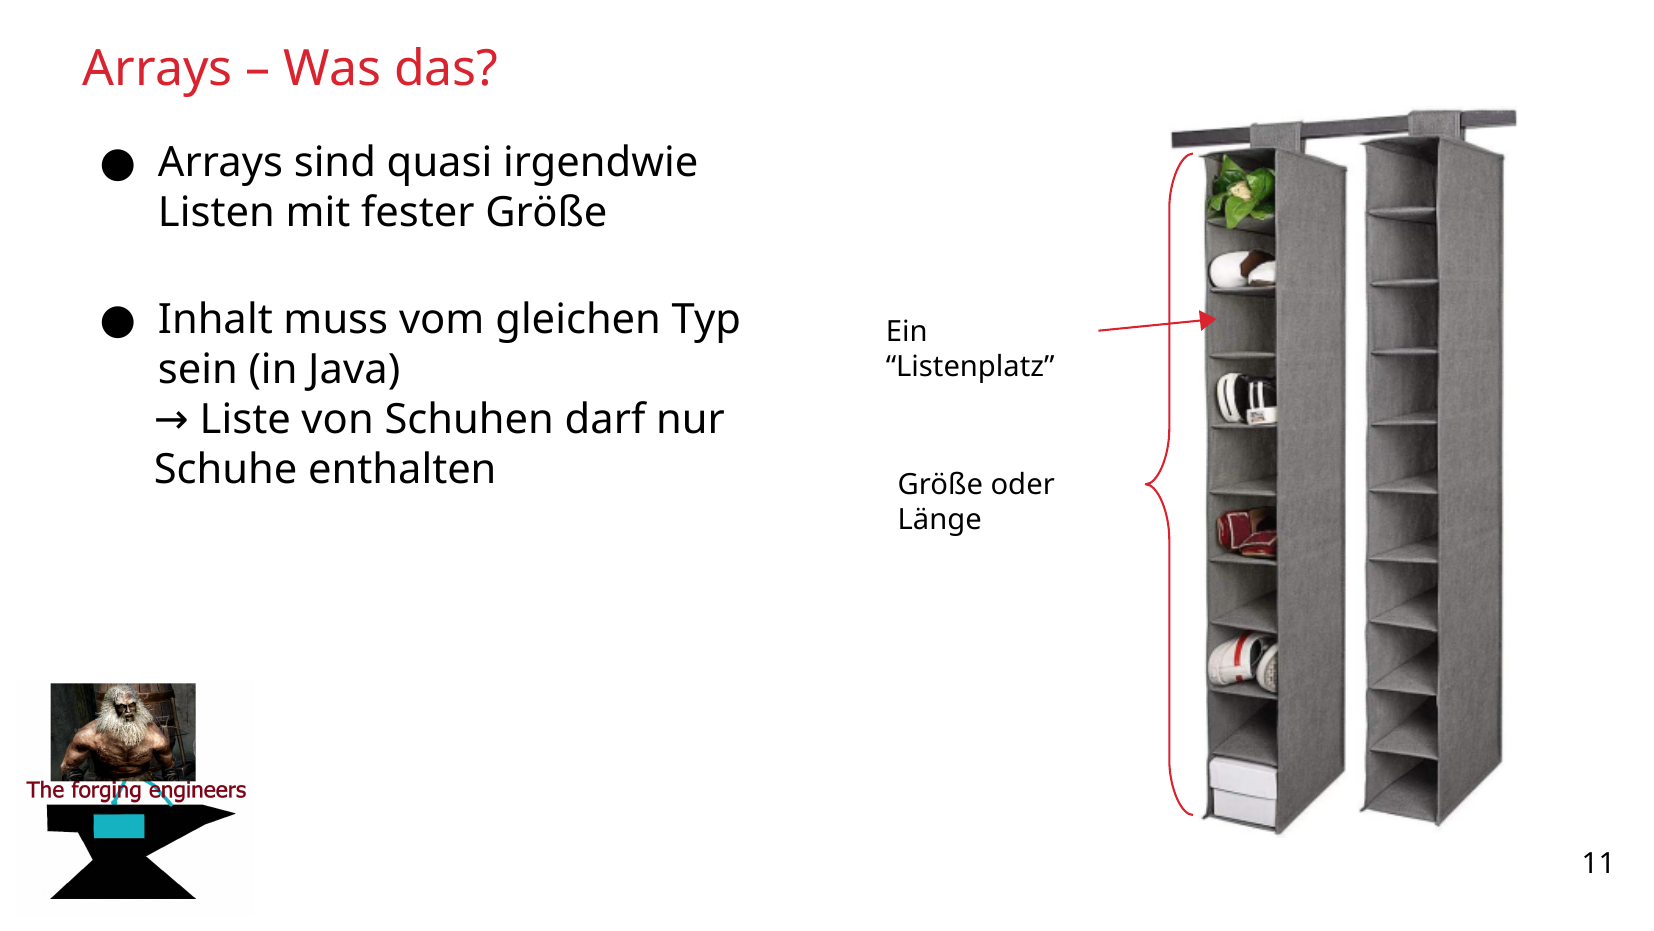

# Arrays – Was das?
Arrays sind quasi irgendwie Listen mit fester Größe
Inhalt muss vom gleichen Typ sein (in Java)
→ Liste von Schuhen darf nur Schuhe enthalten
Ein “Listenplatz”
Größe oder Länge